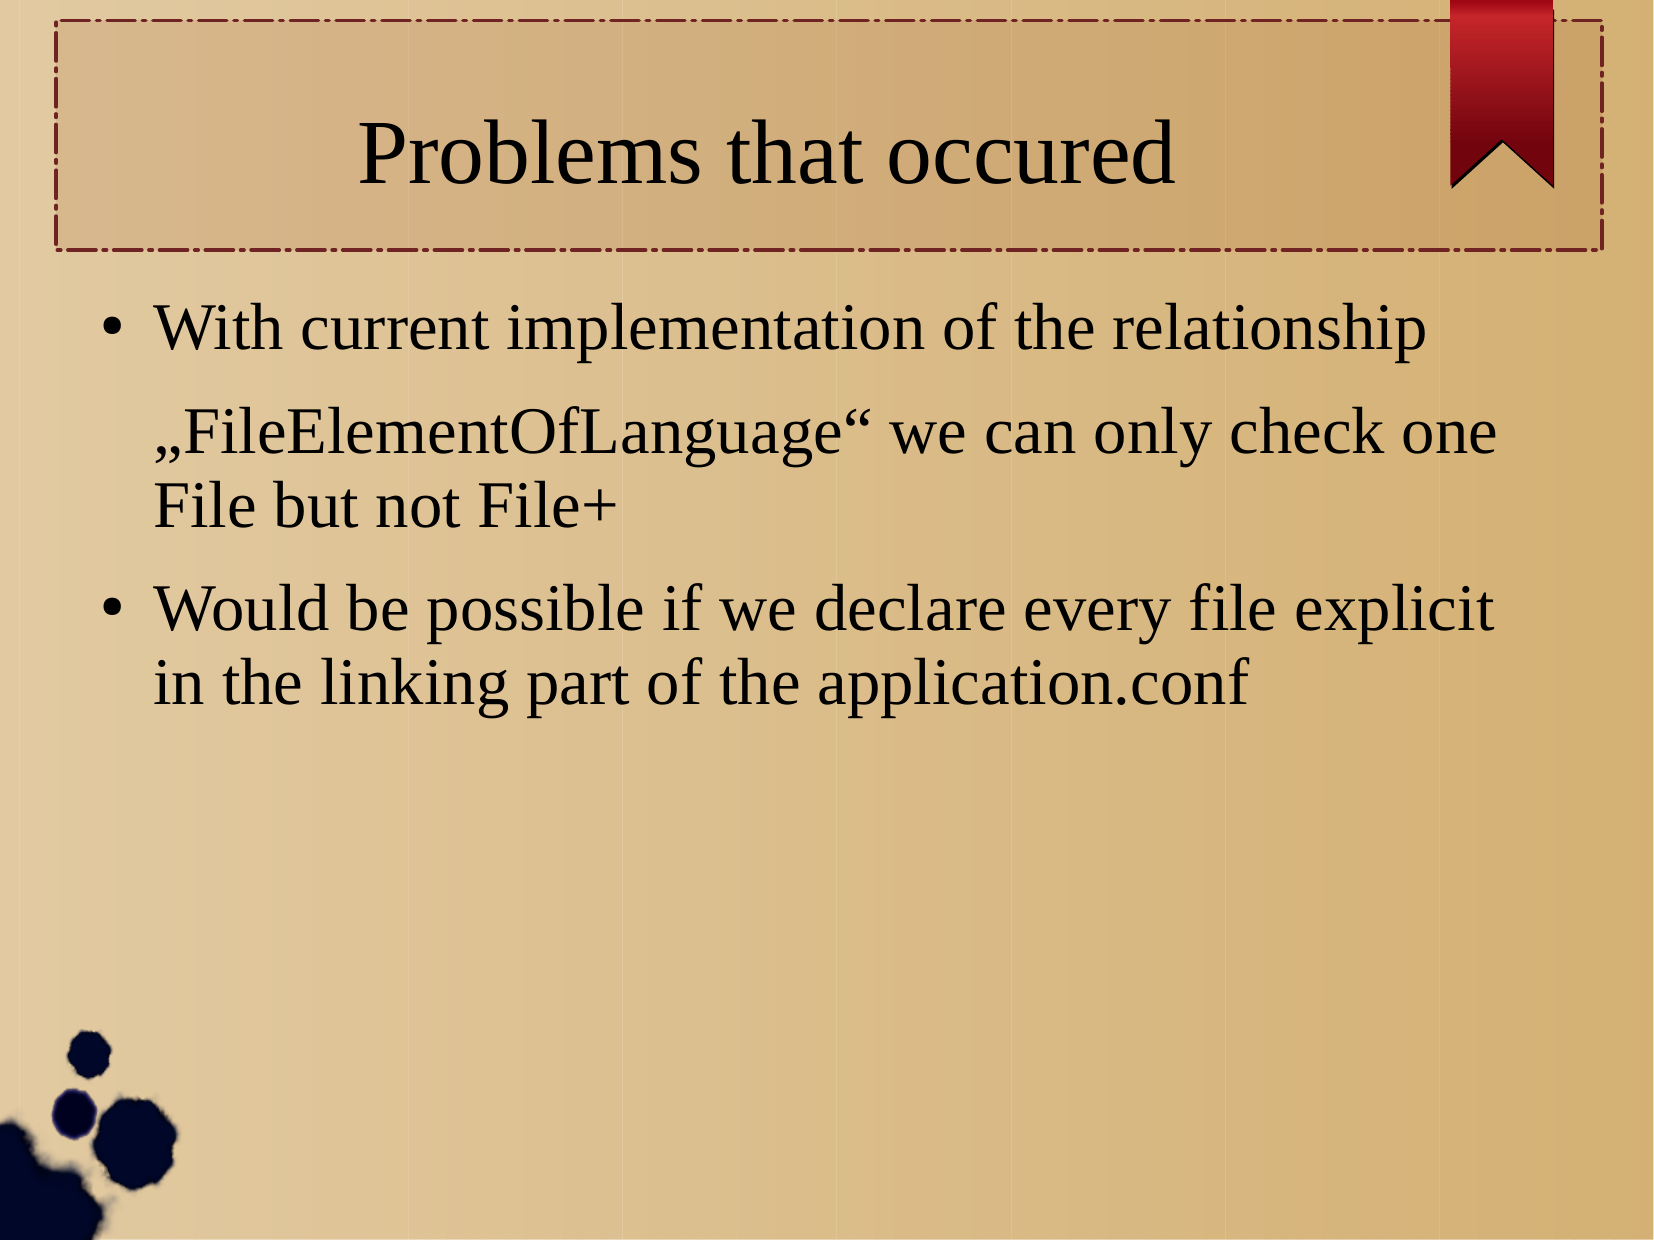

# Problems that occured
With current implementation of the relationship
„FileElementOfLanguage“ we can only check one File but not File+
Would be possible if we declare every file explicit in the linking part of the application.conf